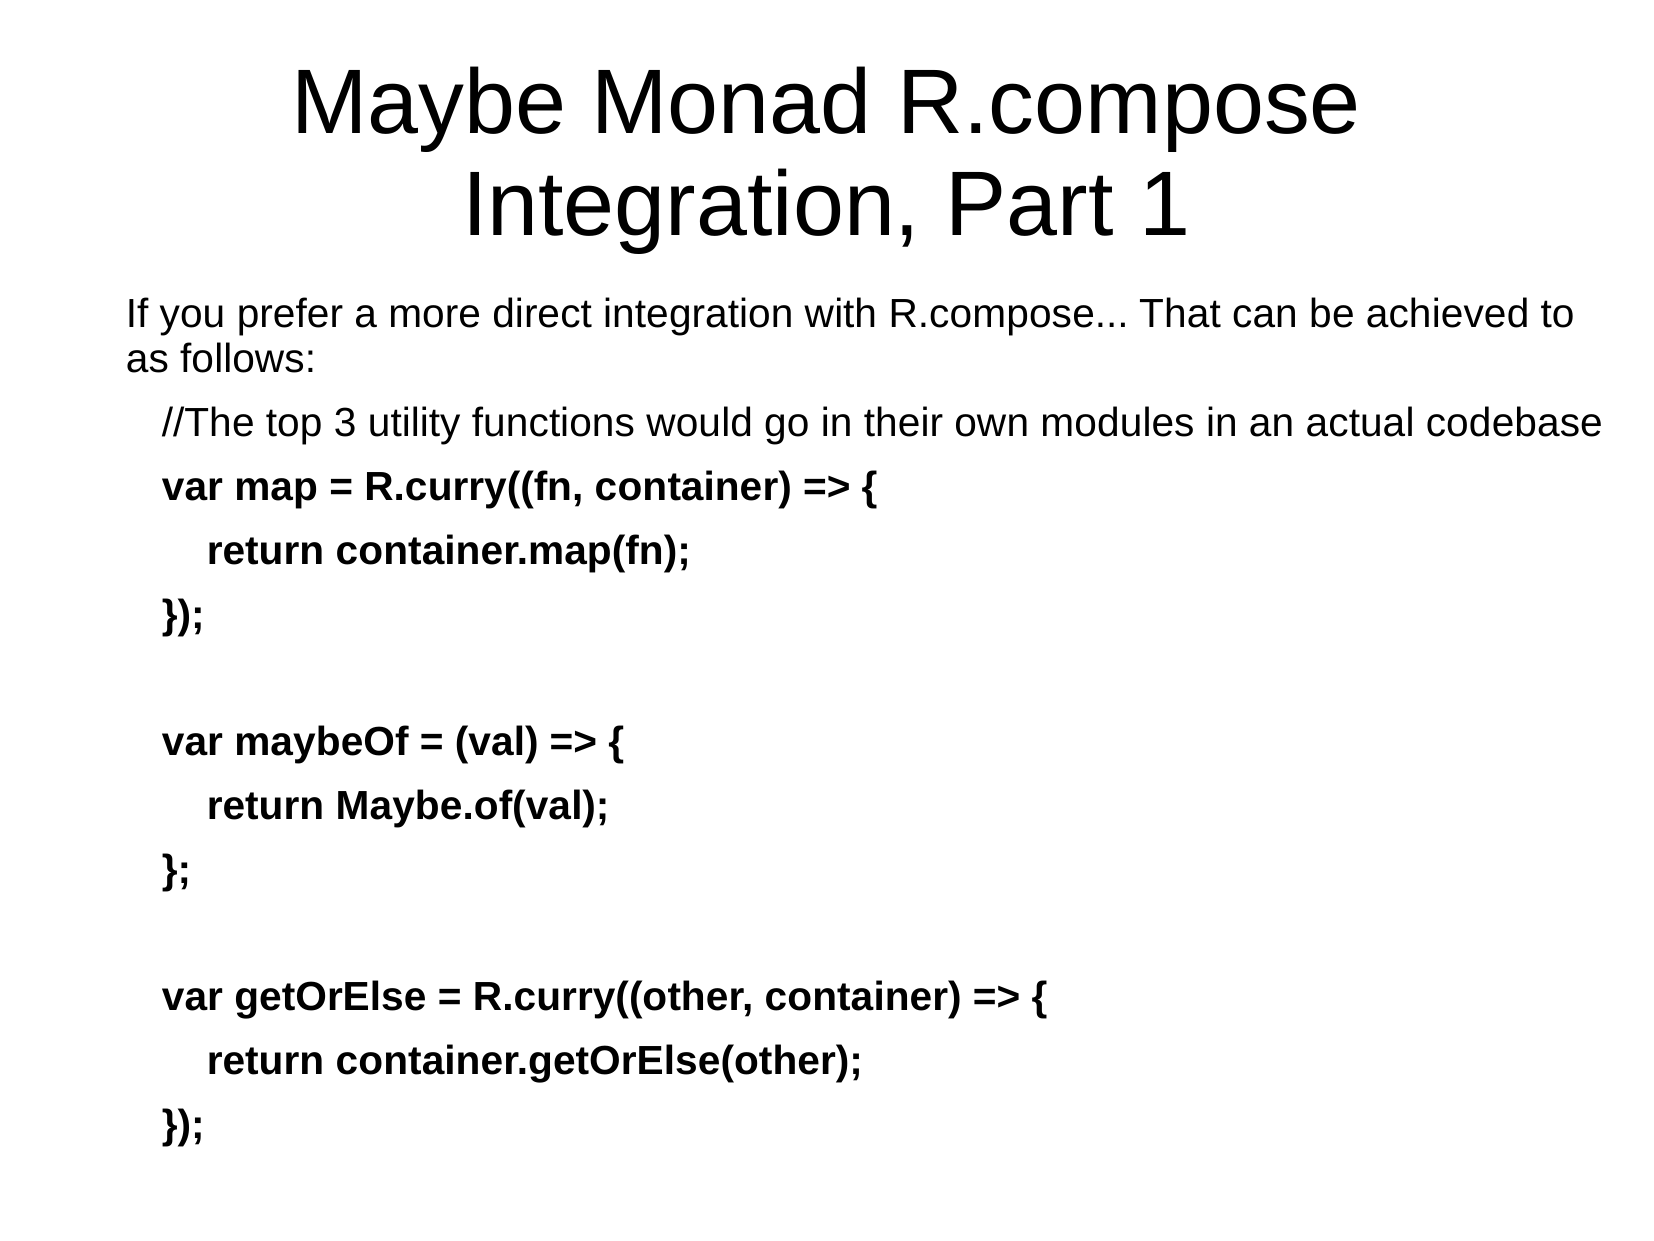

# Maybe Monad R.compose Integration, Part 1
If you prefer a more direct integration with R.compose... That can be achieved to as follows:
//The top 3 utility functions would go in their own modules in an actual codebase
var map = R.curry((fn, container) => {
 return container.map(fn);
});
var maybeOf = (val) => {
 return Maybe.of(val);
};
var getOrElse = R.curry((other, container) => {
 return container.getOrElse(other);
});